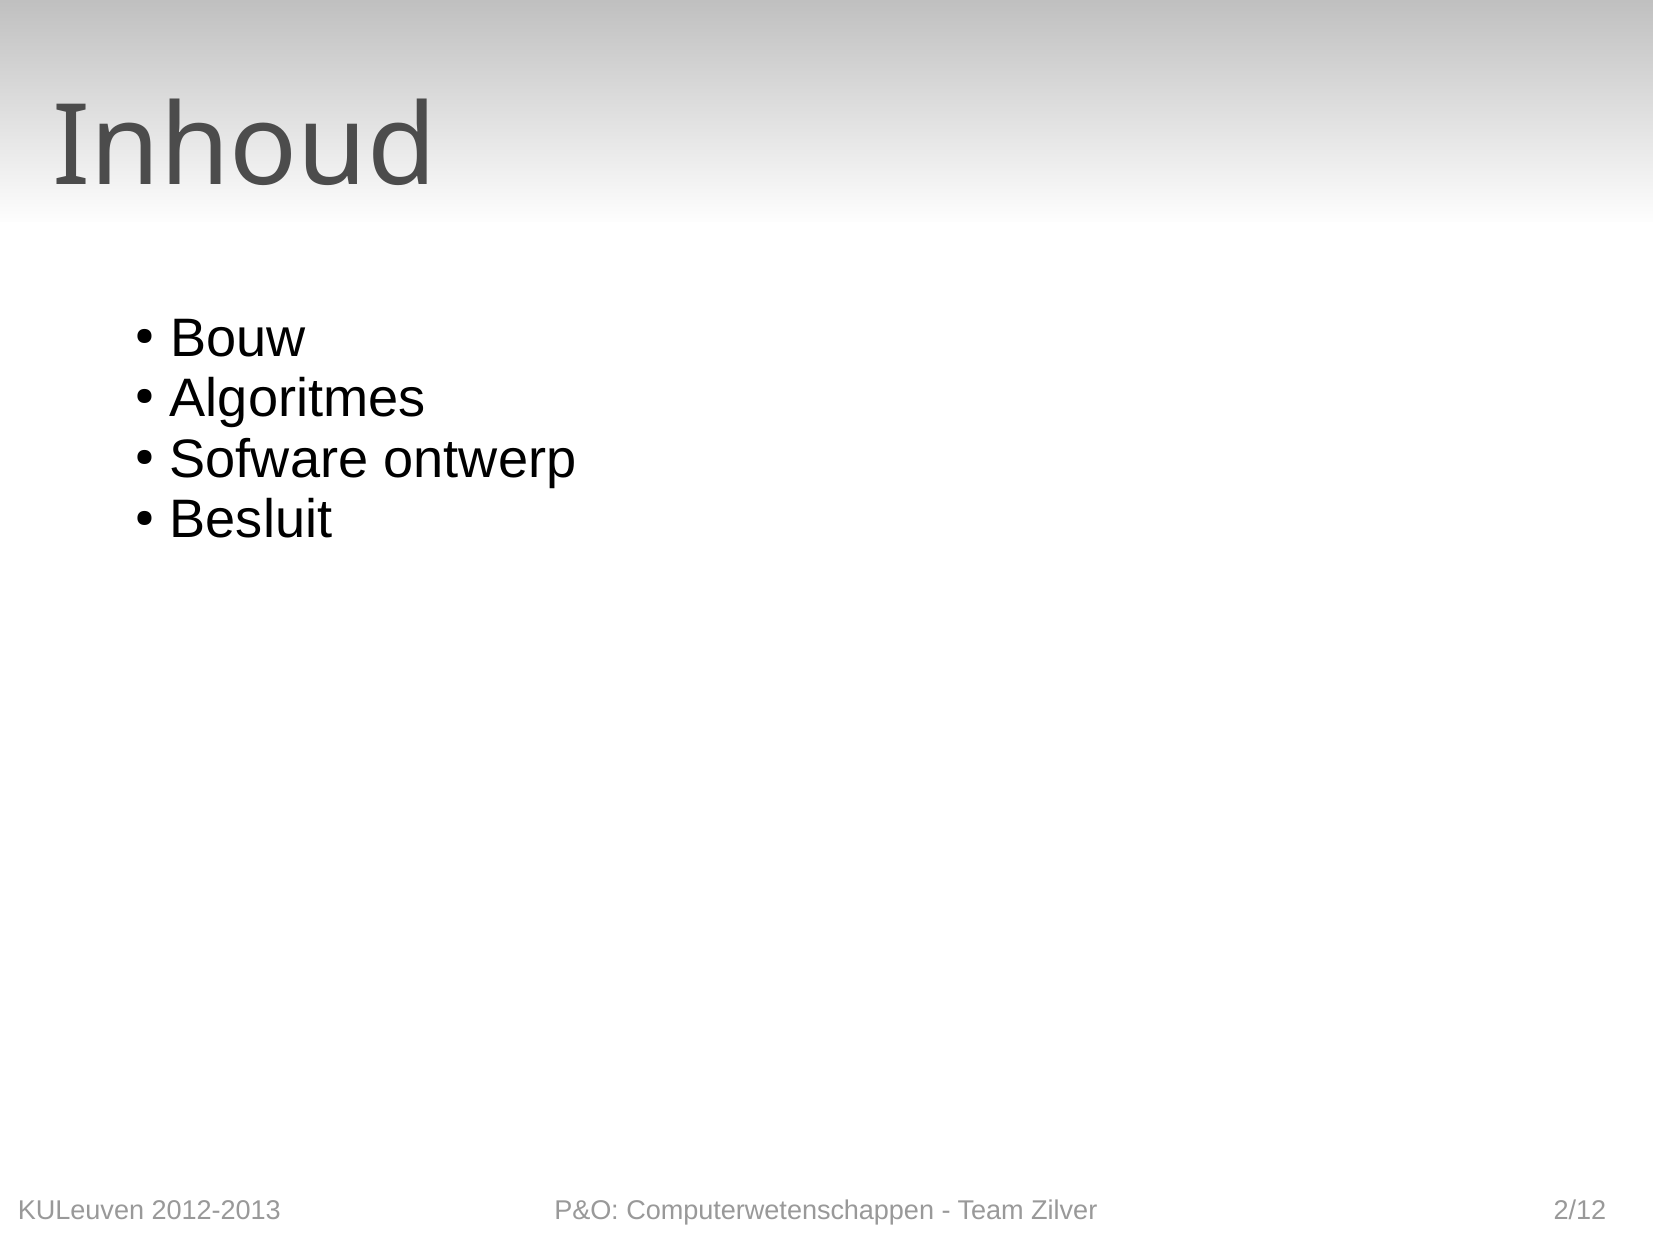

Inhoud
Bouw
Algoritmes
Sofware ontwerp
Besluit
KULeuven 2012-2013	P&O: Computerwetenschappen - Team Zilver /12